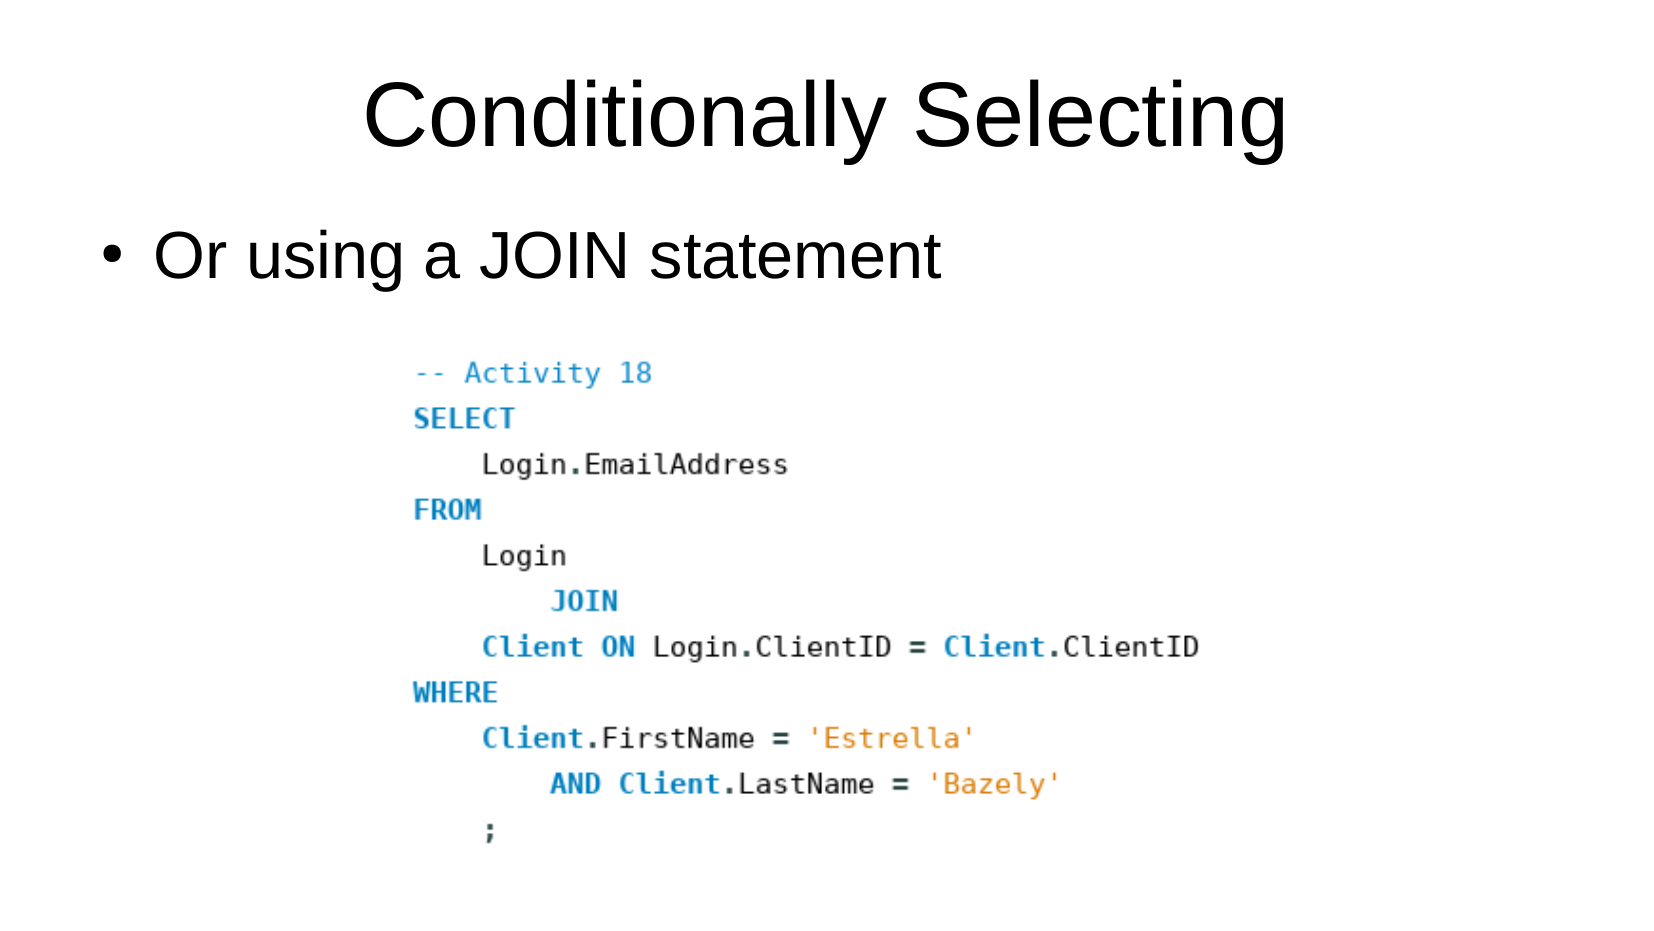

# Conditionally Selecting
Or using a JOIN statement